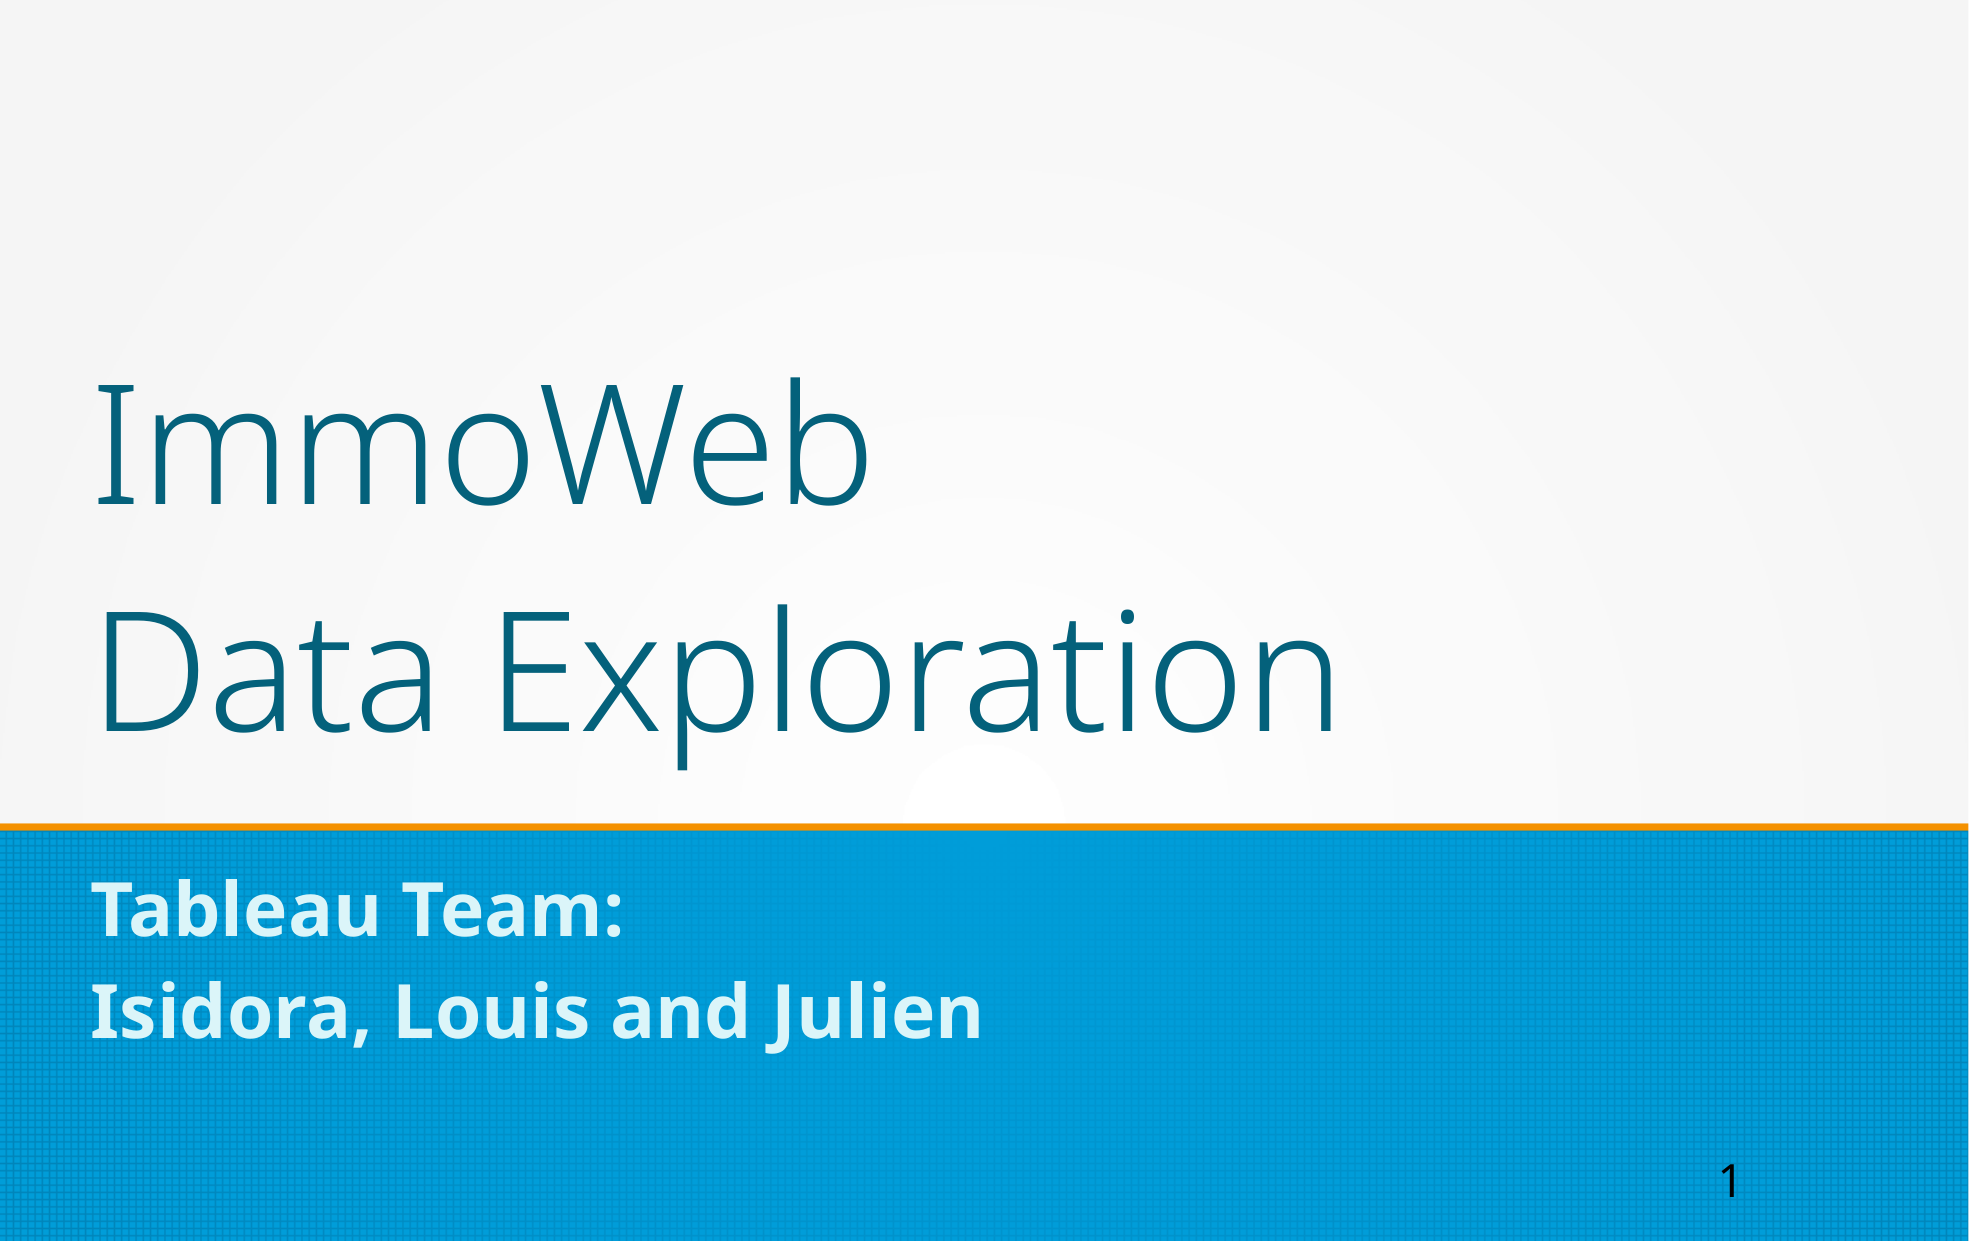

# ImmoWeb Data Exploration
Tableau Team:
Isidora, Louis and Julien